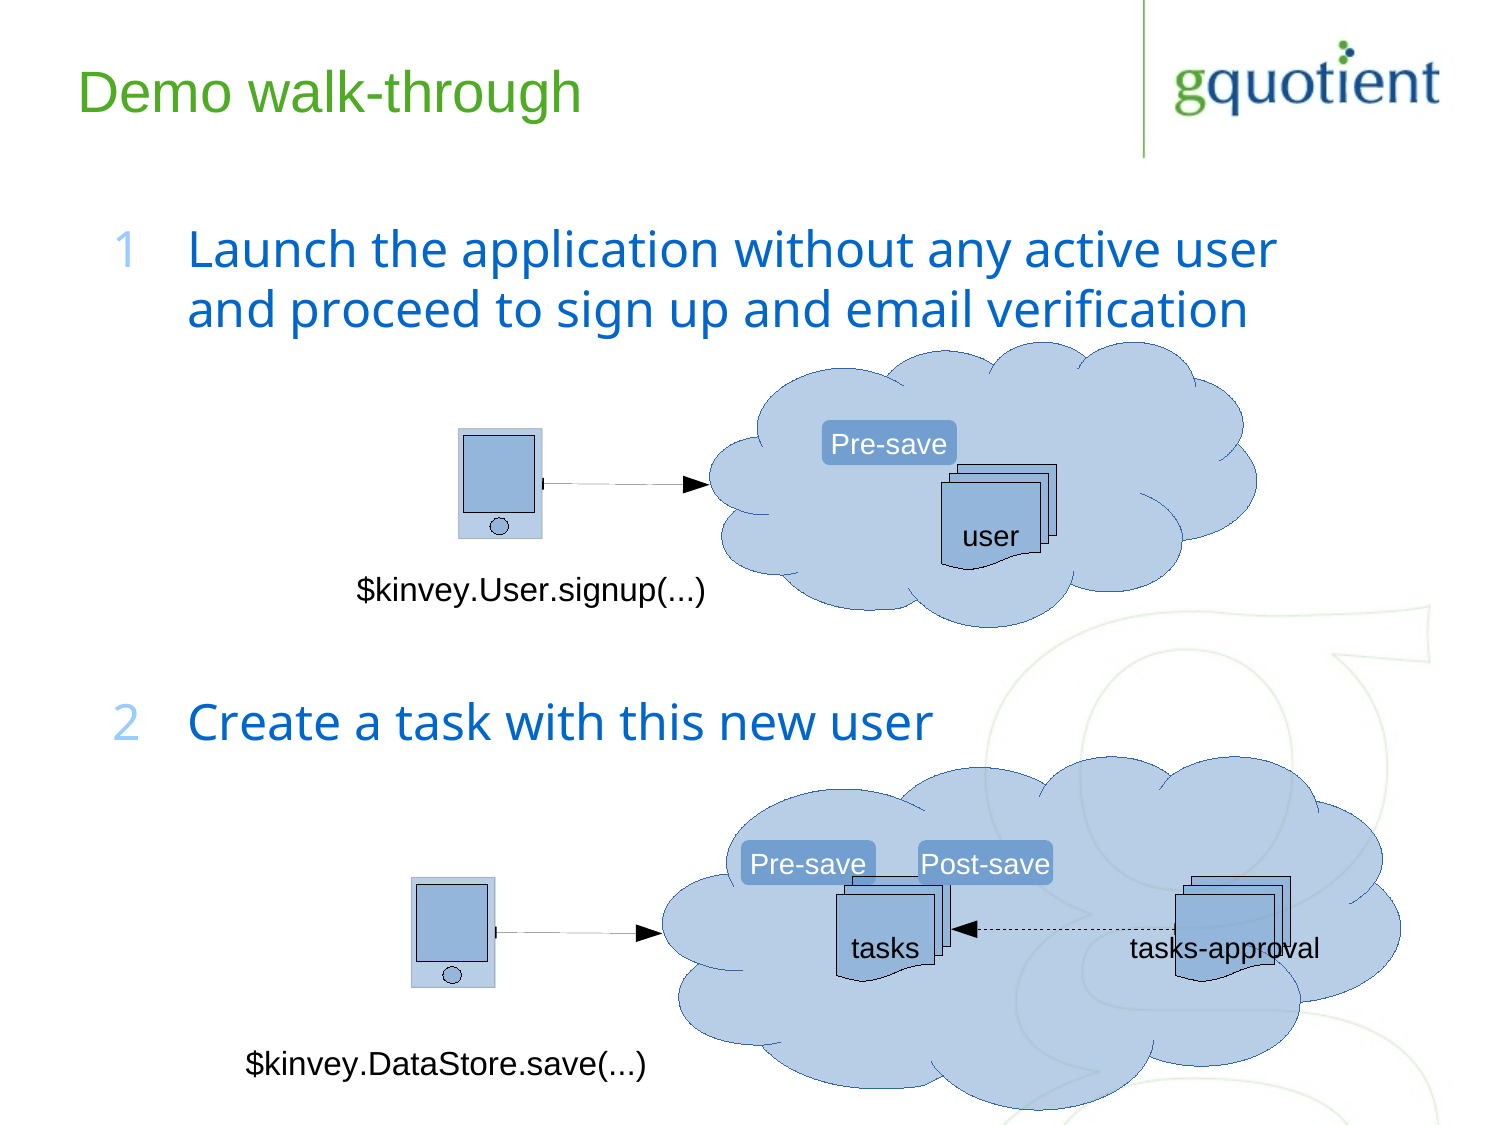

# Demo walk-through
Launch the application without any active user and proceed to sign up and email verification
Pre-save
user
Create a task with this new user
$kinvey.User.signup(...)
Pre-save
Post-save
tasks
tasks-approval
$kinvey.DataStore.save(...)